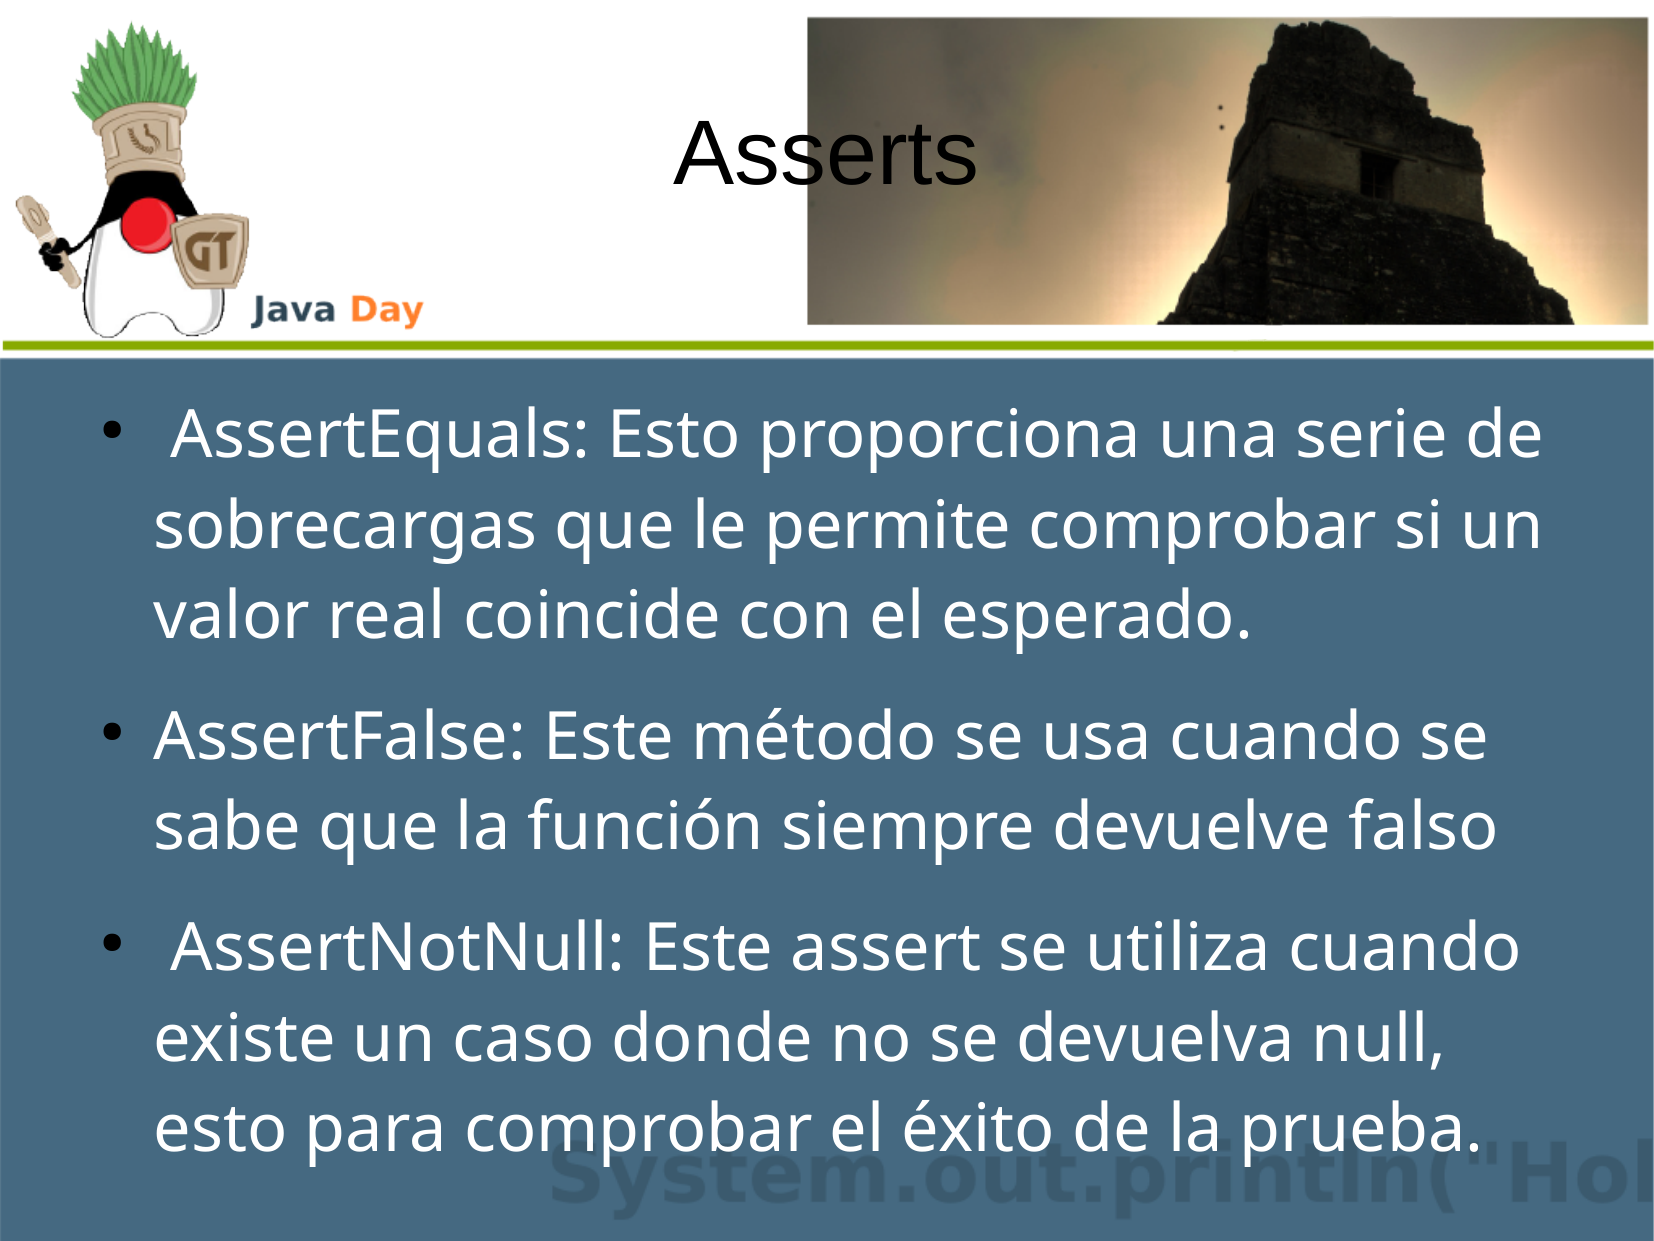

# Asserts
 AssertEquals: Esto proporciona una serie de sobrecargas que le permite comprobar si un valor real coincide con el esperado.
AssertFalse: Este método se usa cuando se sabe que la función siempre devuelve falso
 AssertNotNull: Este assert se utiliza cuando existe un caso donde no se devuelva null, esto para comprobar el éxito de la prueba.